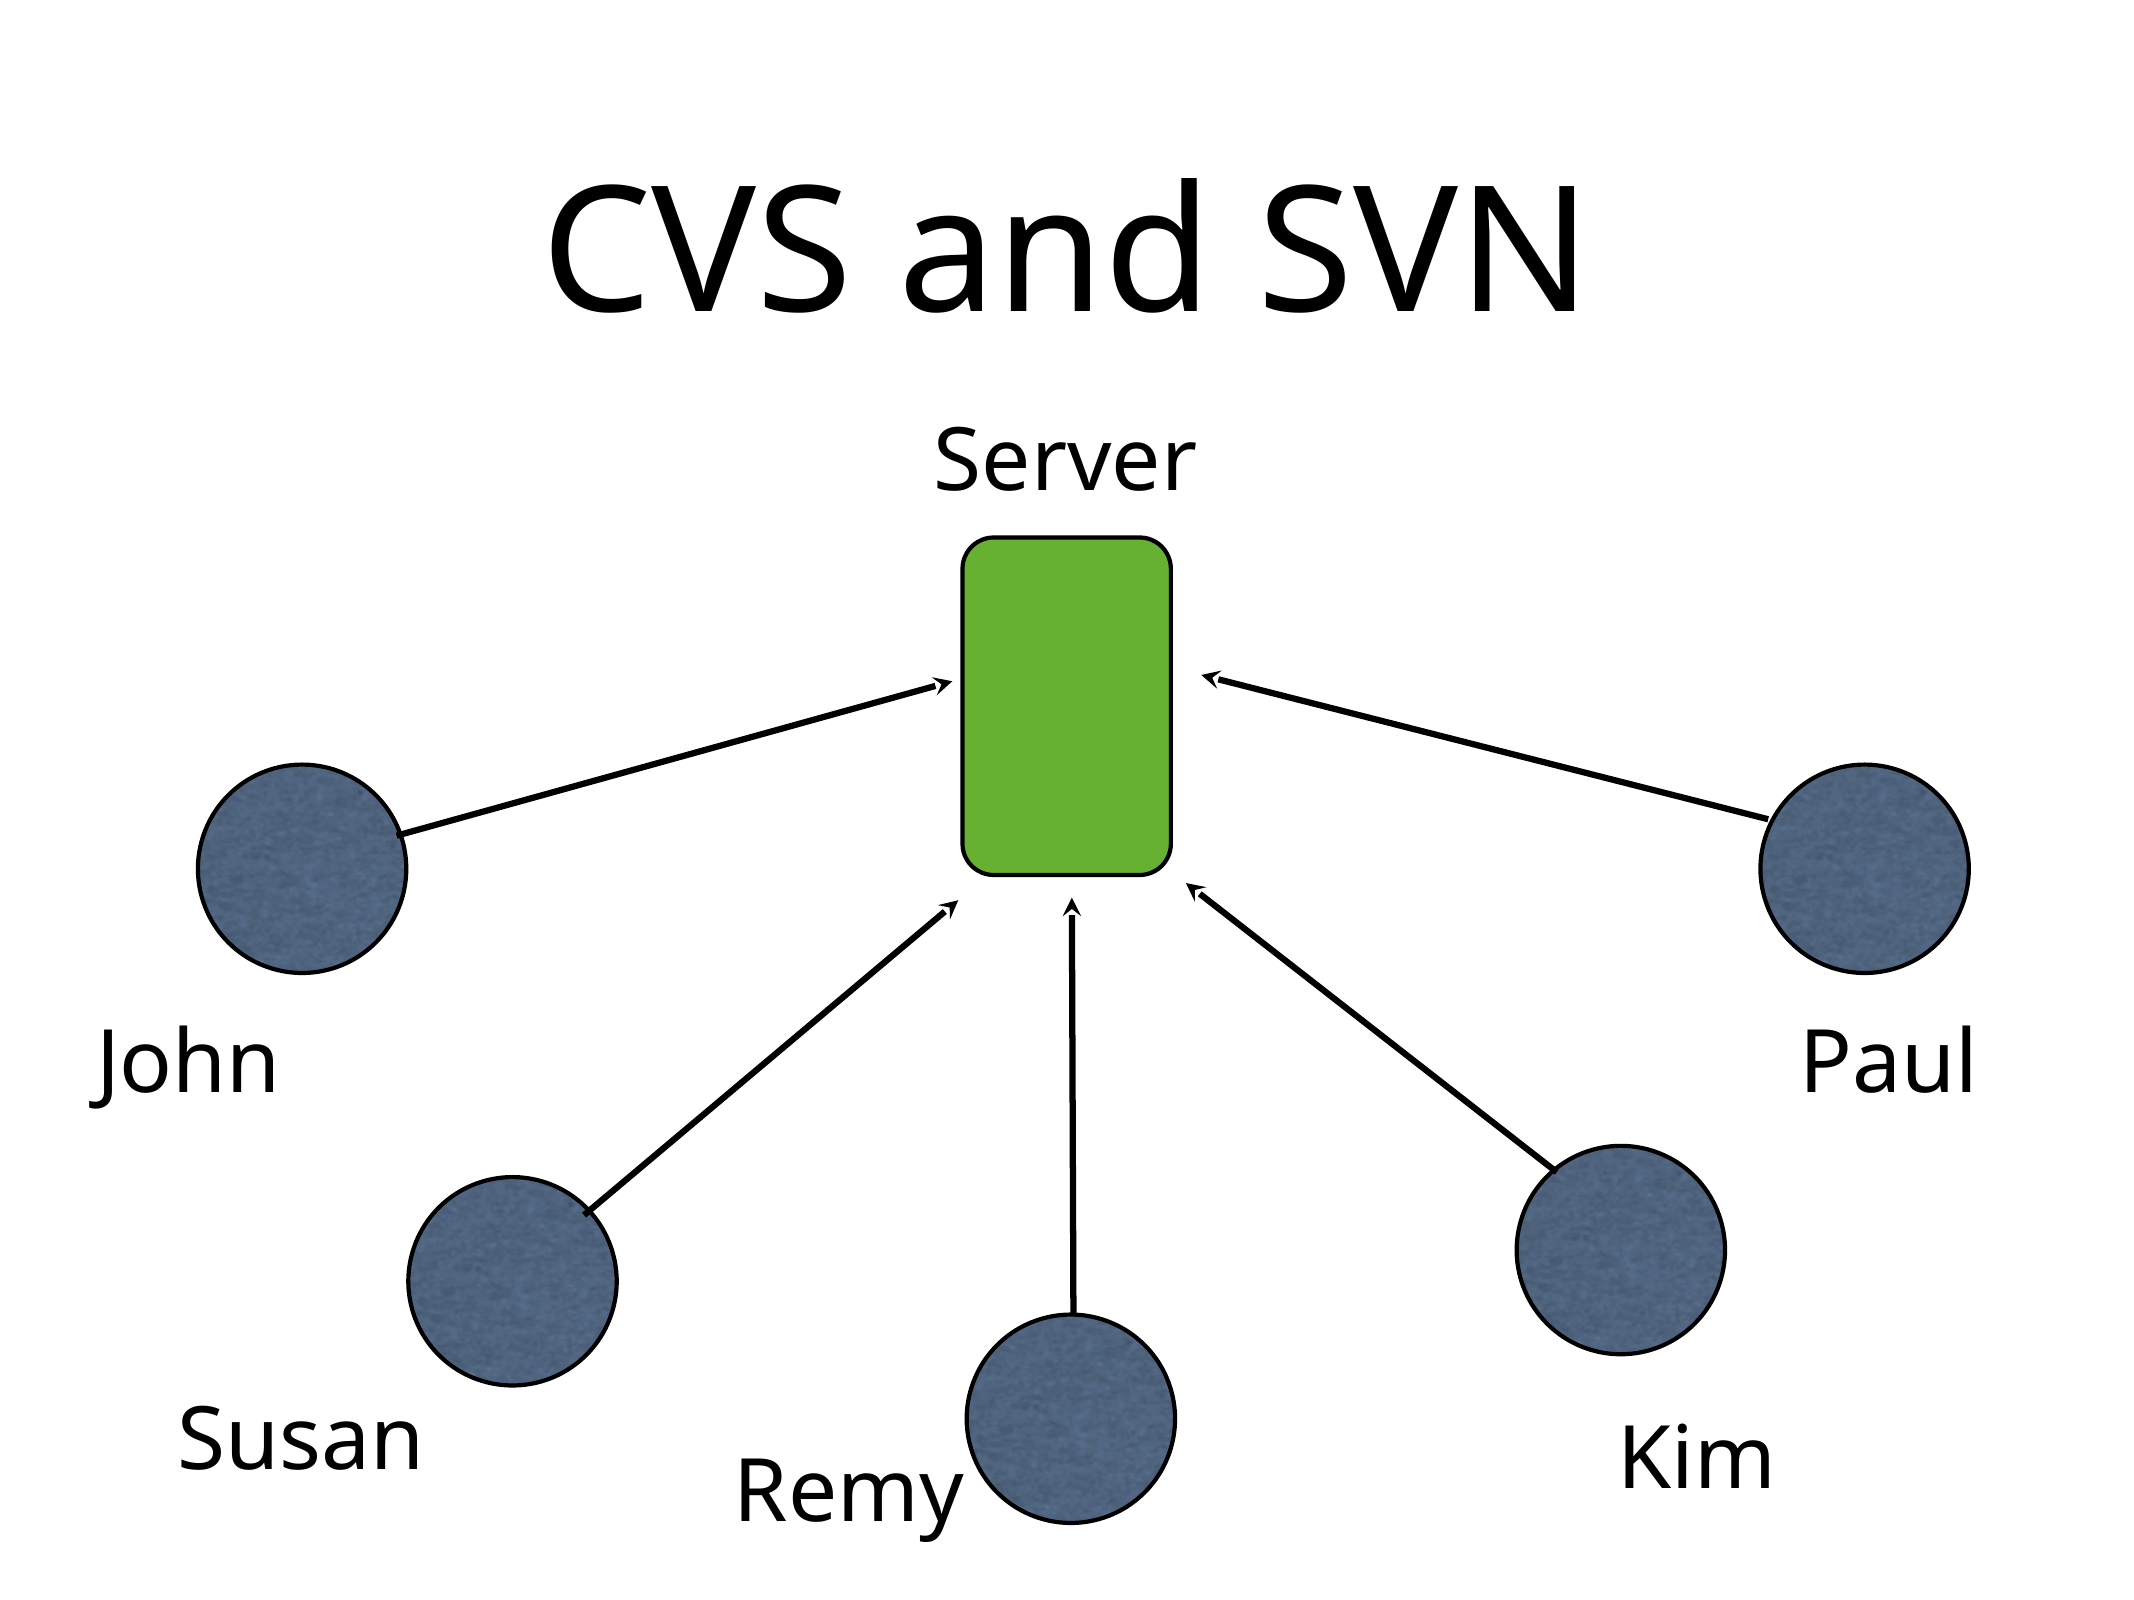

# CVS and SVN
Server
John
Paul
Susan
Kim
Remy